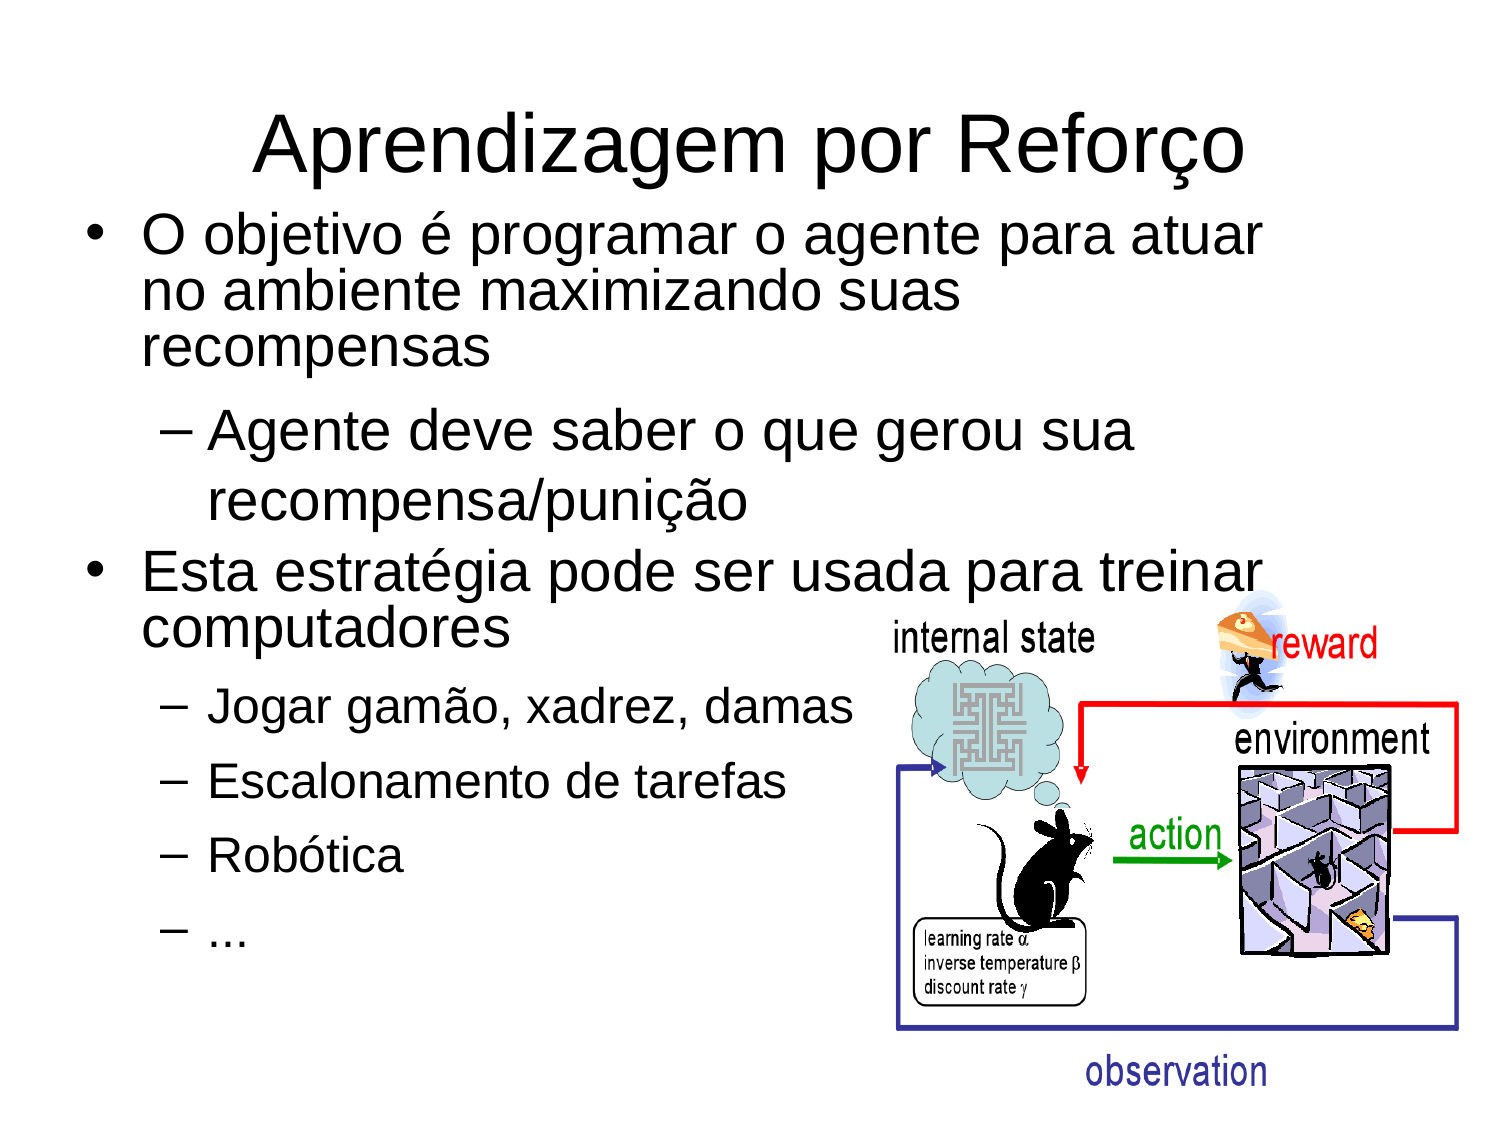

# Aprendizagem por Reforço
O objetivo é programar o agente para atuar no ambiente maximizando suas recompensas
Agente deve saber o que gerou sua recompensa/punição
Esta estratégia pode ser usada para treinar computadores
Jogar gamão, xadrez, damas
Escalonamento de tarefas
Robótica
...